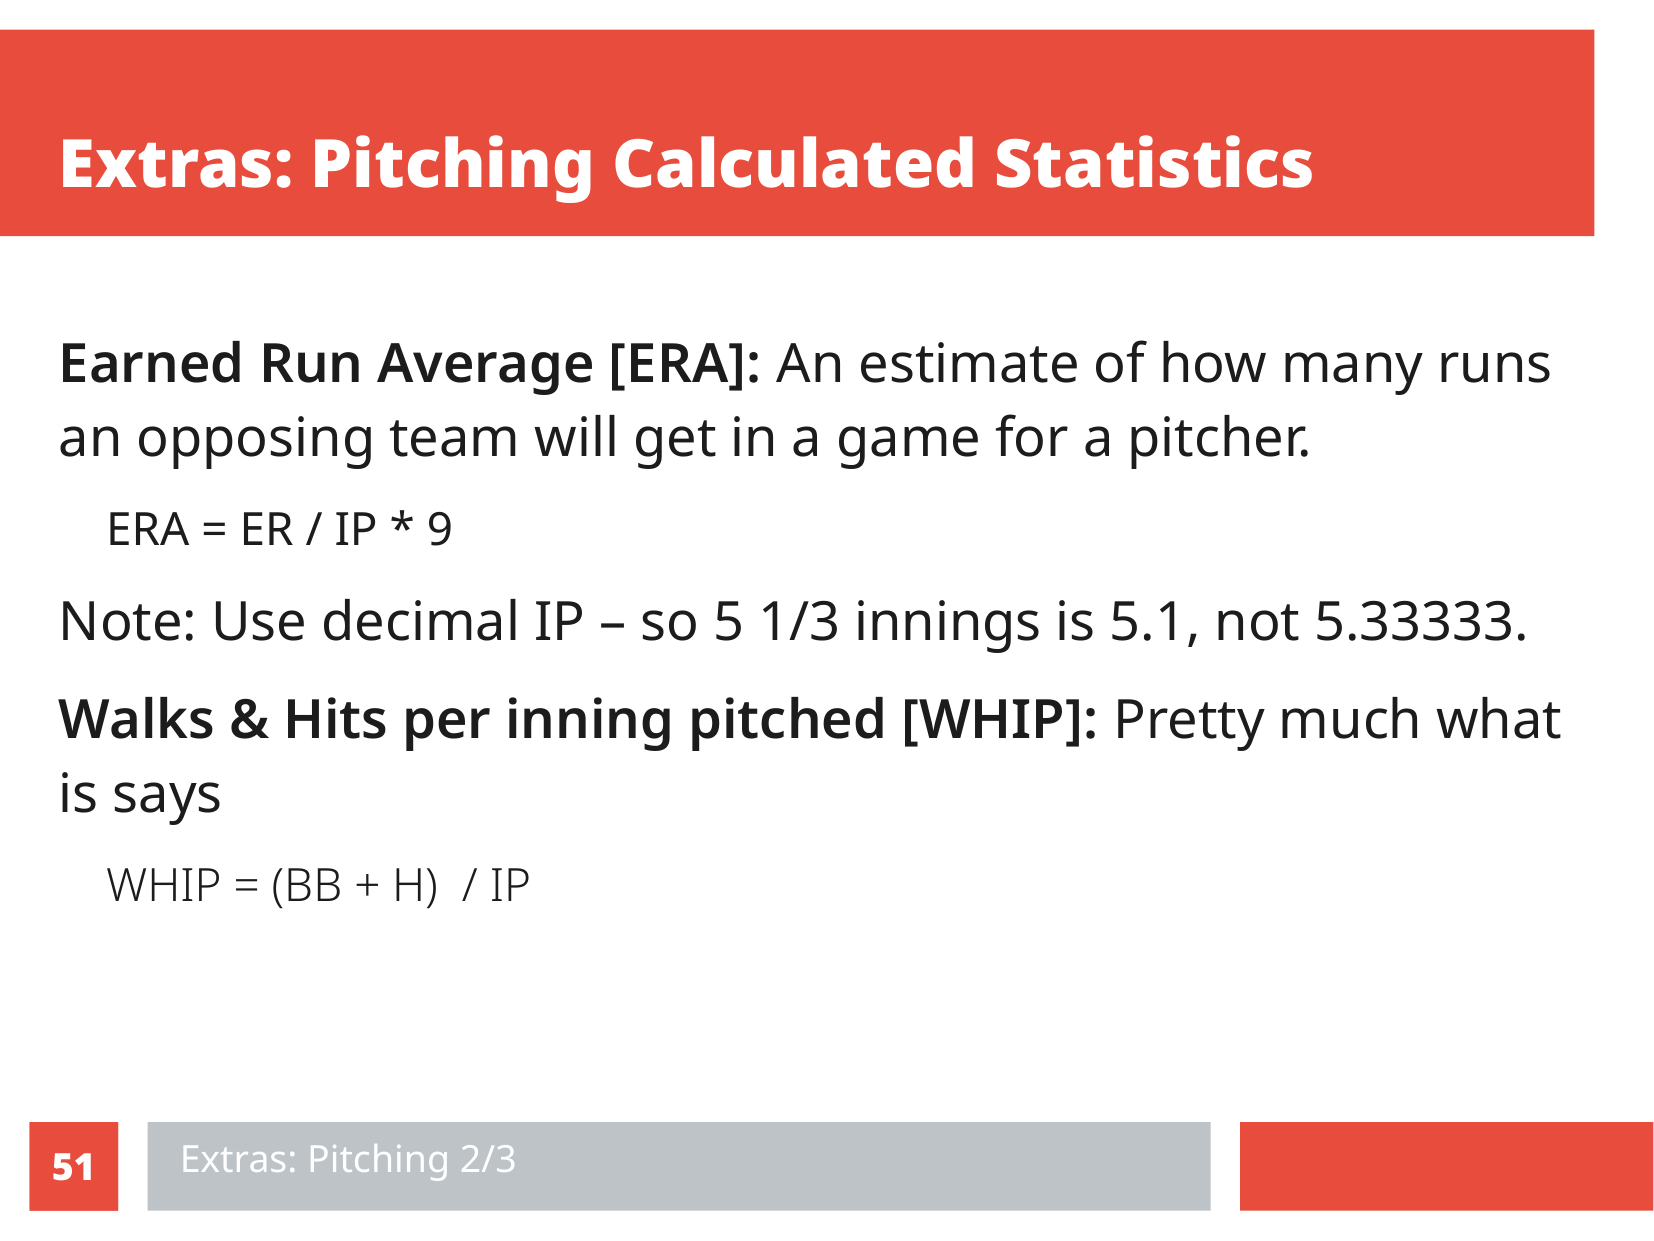

# Extras: Pitching Calculated Statistics
Earned Run Average [ERA]: An estimate of how many runs an opposing team will get in a game for a pitcher.
ERA = ER / IP * 9
Note: Use decimal IP – so 5 1/3 innings is 5.1, not 5.33333.
Walks & Hits per inning pitched [WHIP]: Pretty much what is says
WHIP = (BB + H) / IP
51
Extras: Pitching 2/3